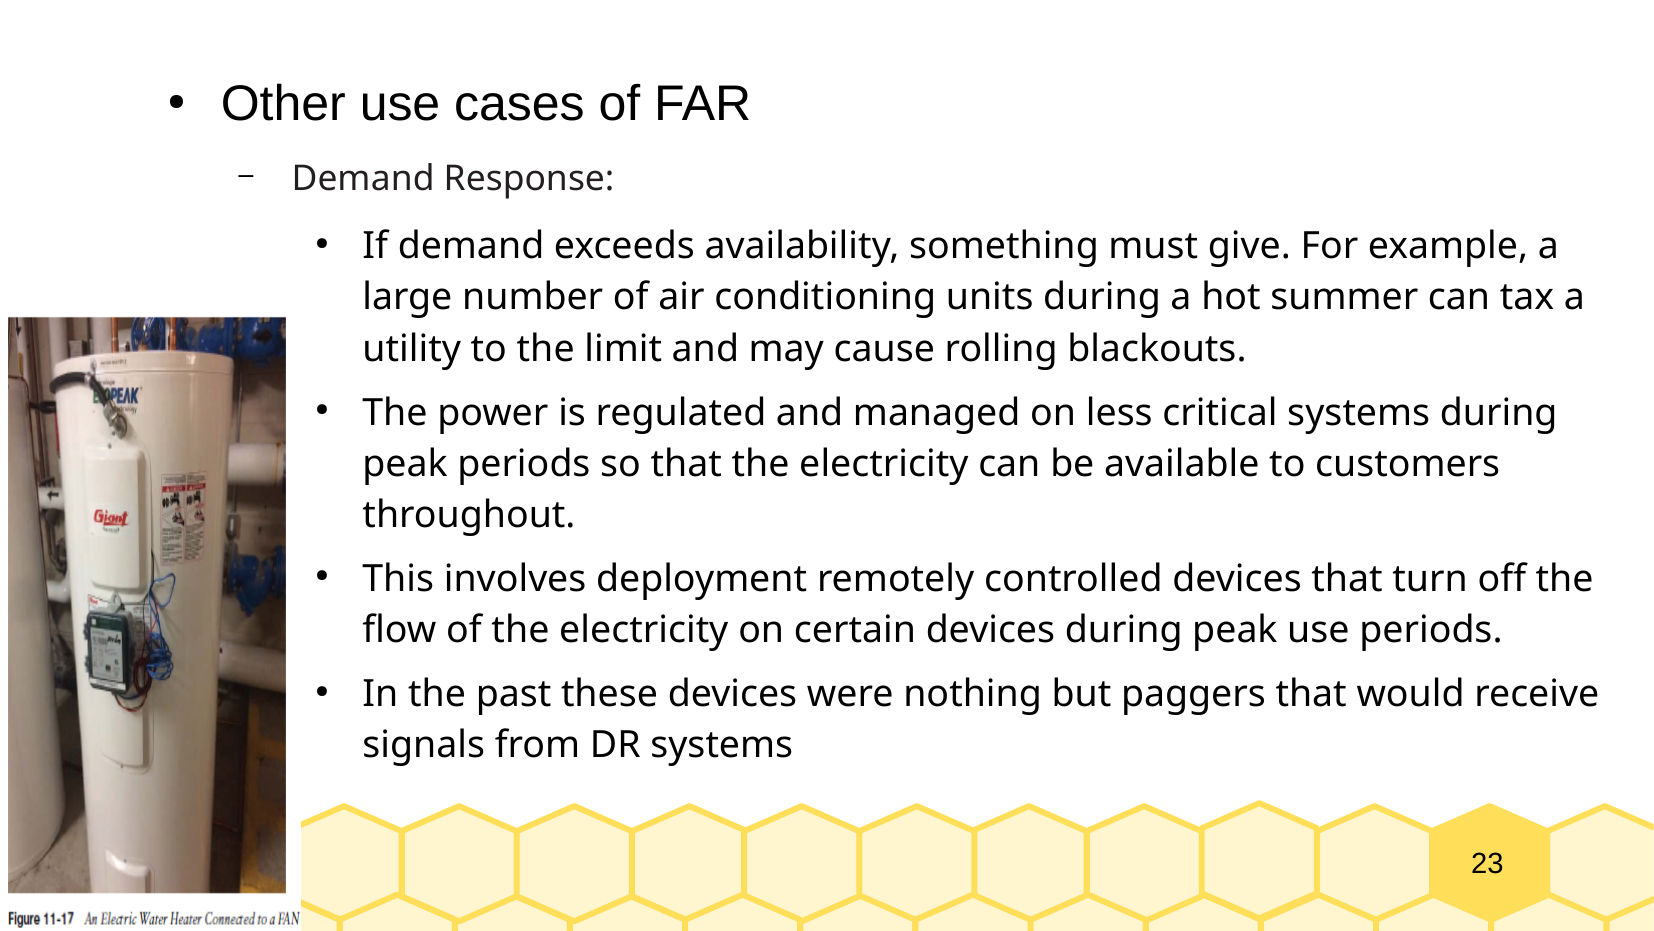

# Other use cases of FAR
Demand Response:
If demand exceeds availability, something must give. For example, a large number of air conditioning units during a hot summer can tax a utility to the limit and may cause rolling blackouts.
The power is regulated and managed on less critical systems during peak periods so that the electricity can be available to customers throughout.
This involves deployment remotely controlled devices that turn off the flow of the electricity on certain devices during peak use periods.
In the past these devices were nothing but paggers that would receive signals from DR systems